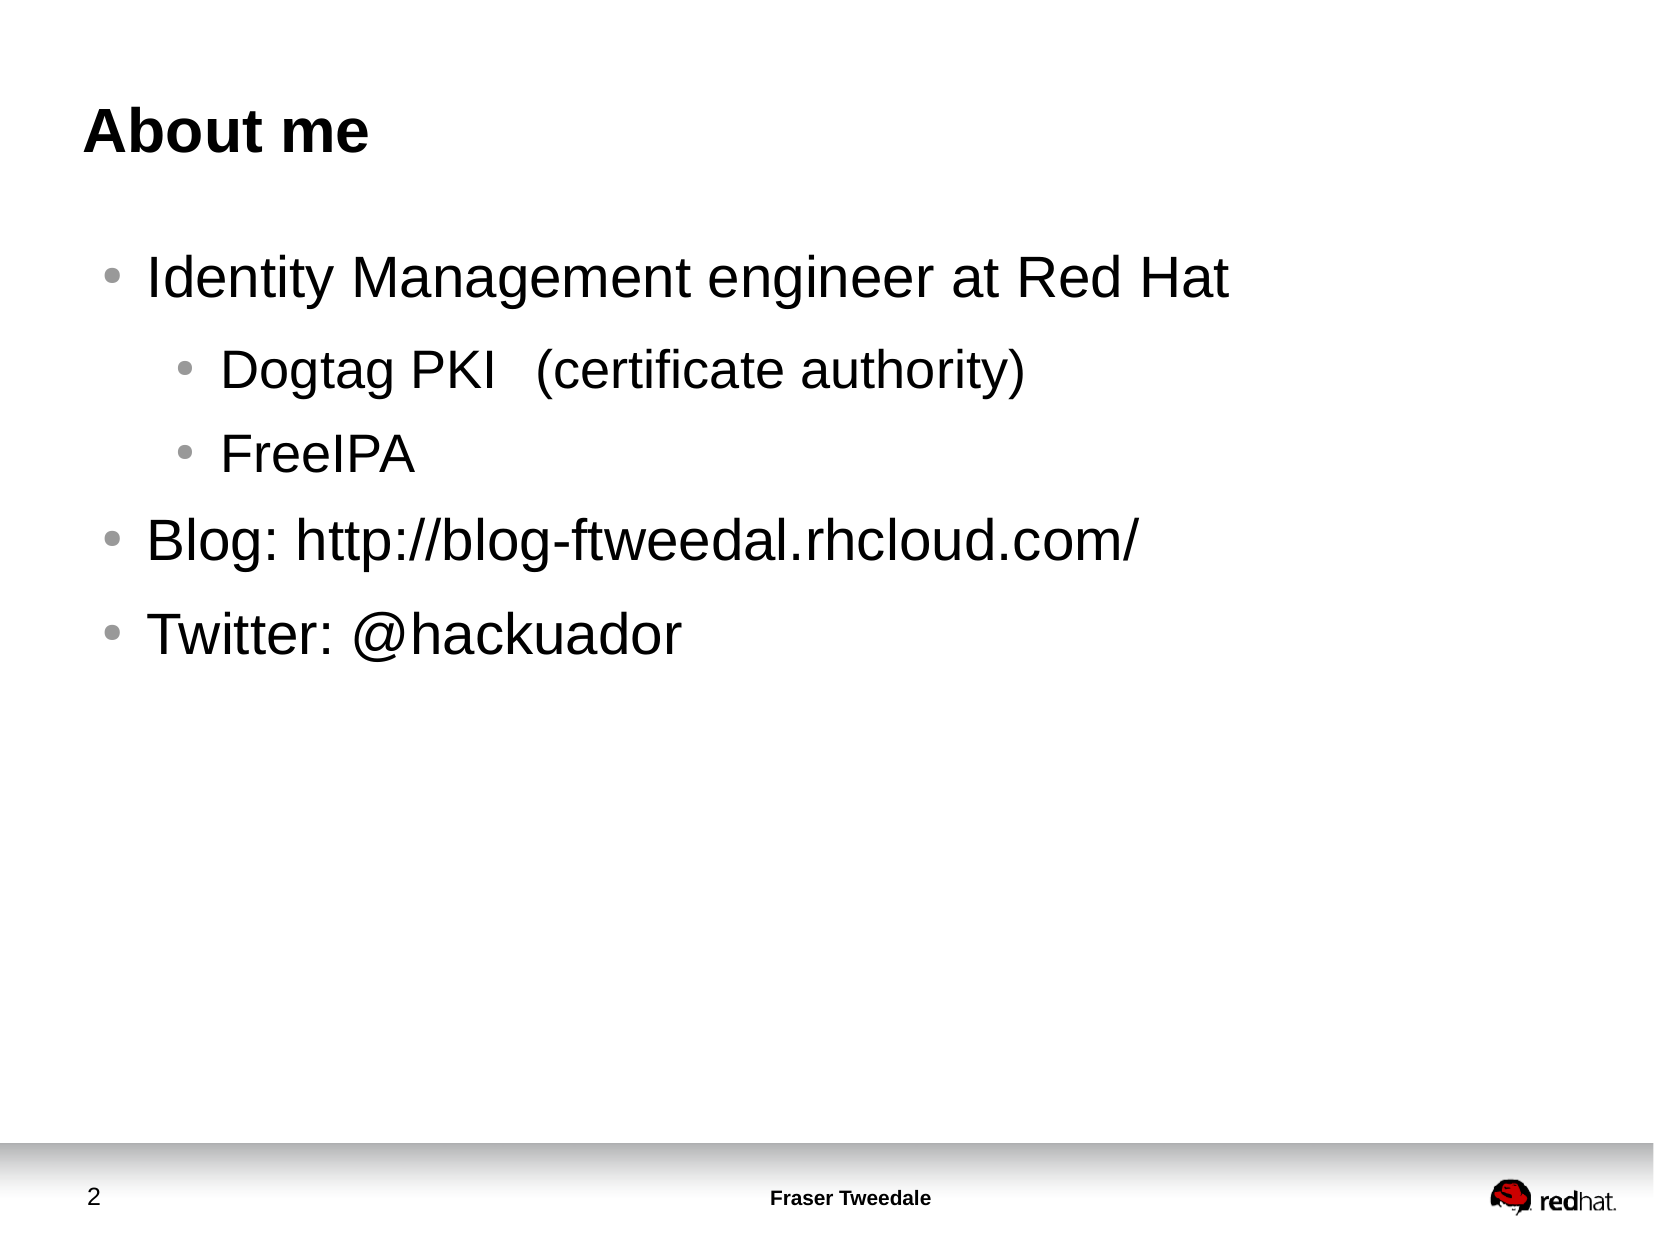

# About me
Identity Management engineer at Red Hat
Dogtag PKI	 (certificate authority)
FreeIPA
Blog: http://blog-ftweedal.rhcloud.com/
Twitter: @hackuador